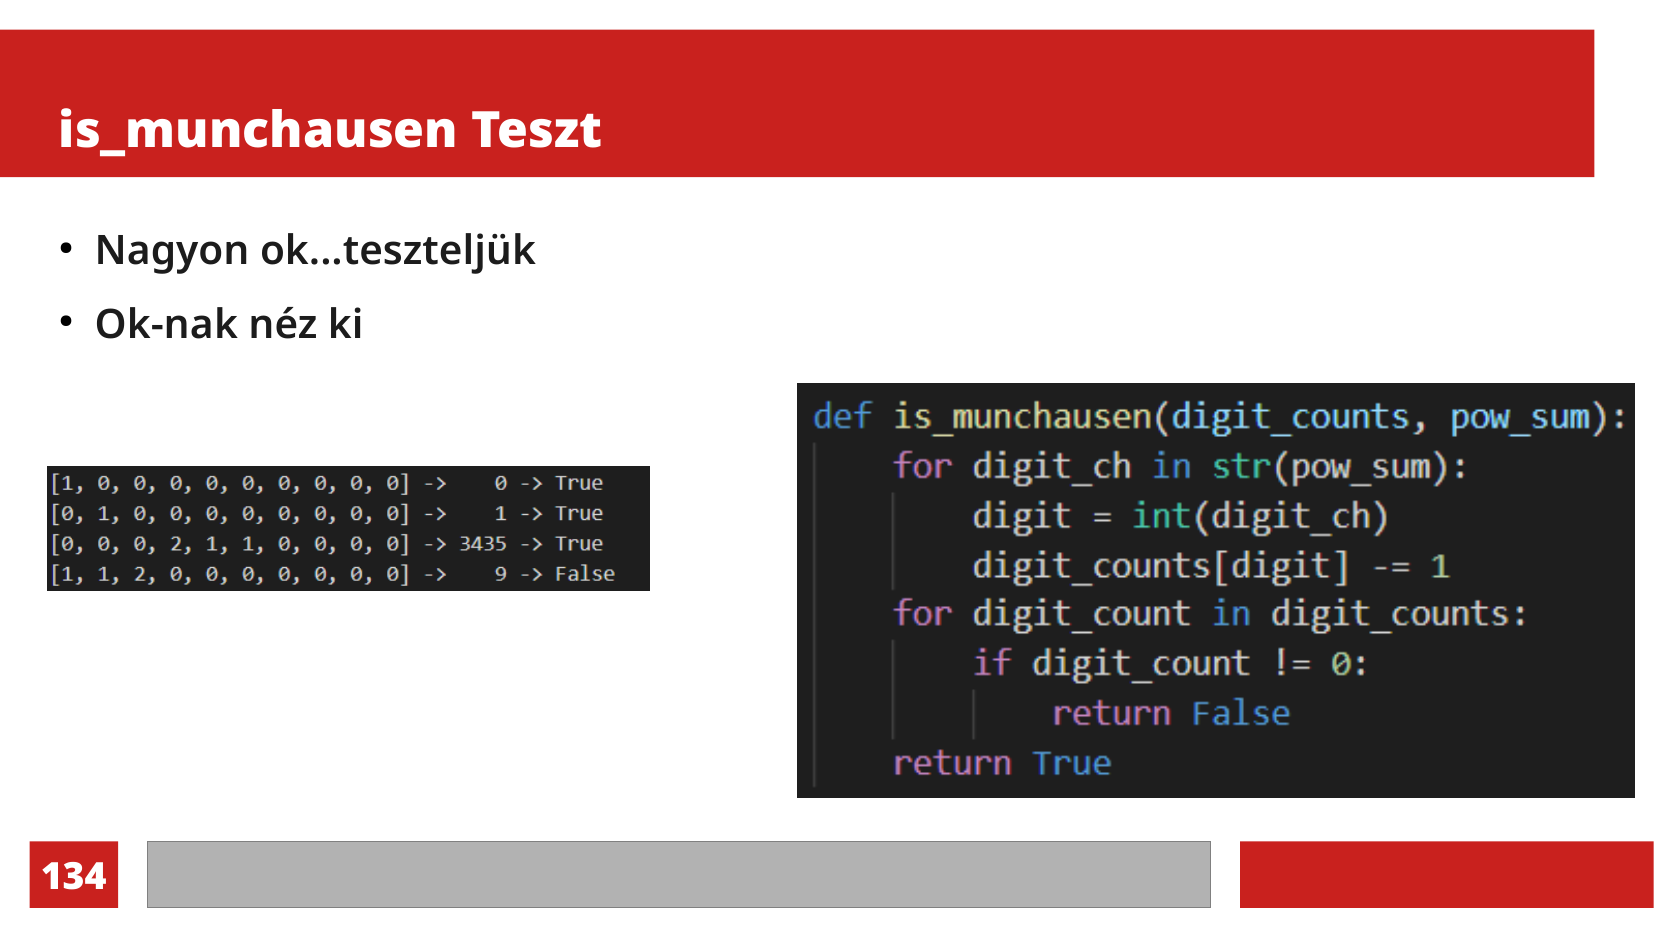

# is_munchausen Teszt
Nagyon ok...teszteljük
Ok-nak néz ki
134